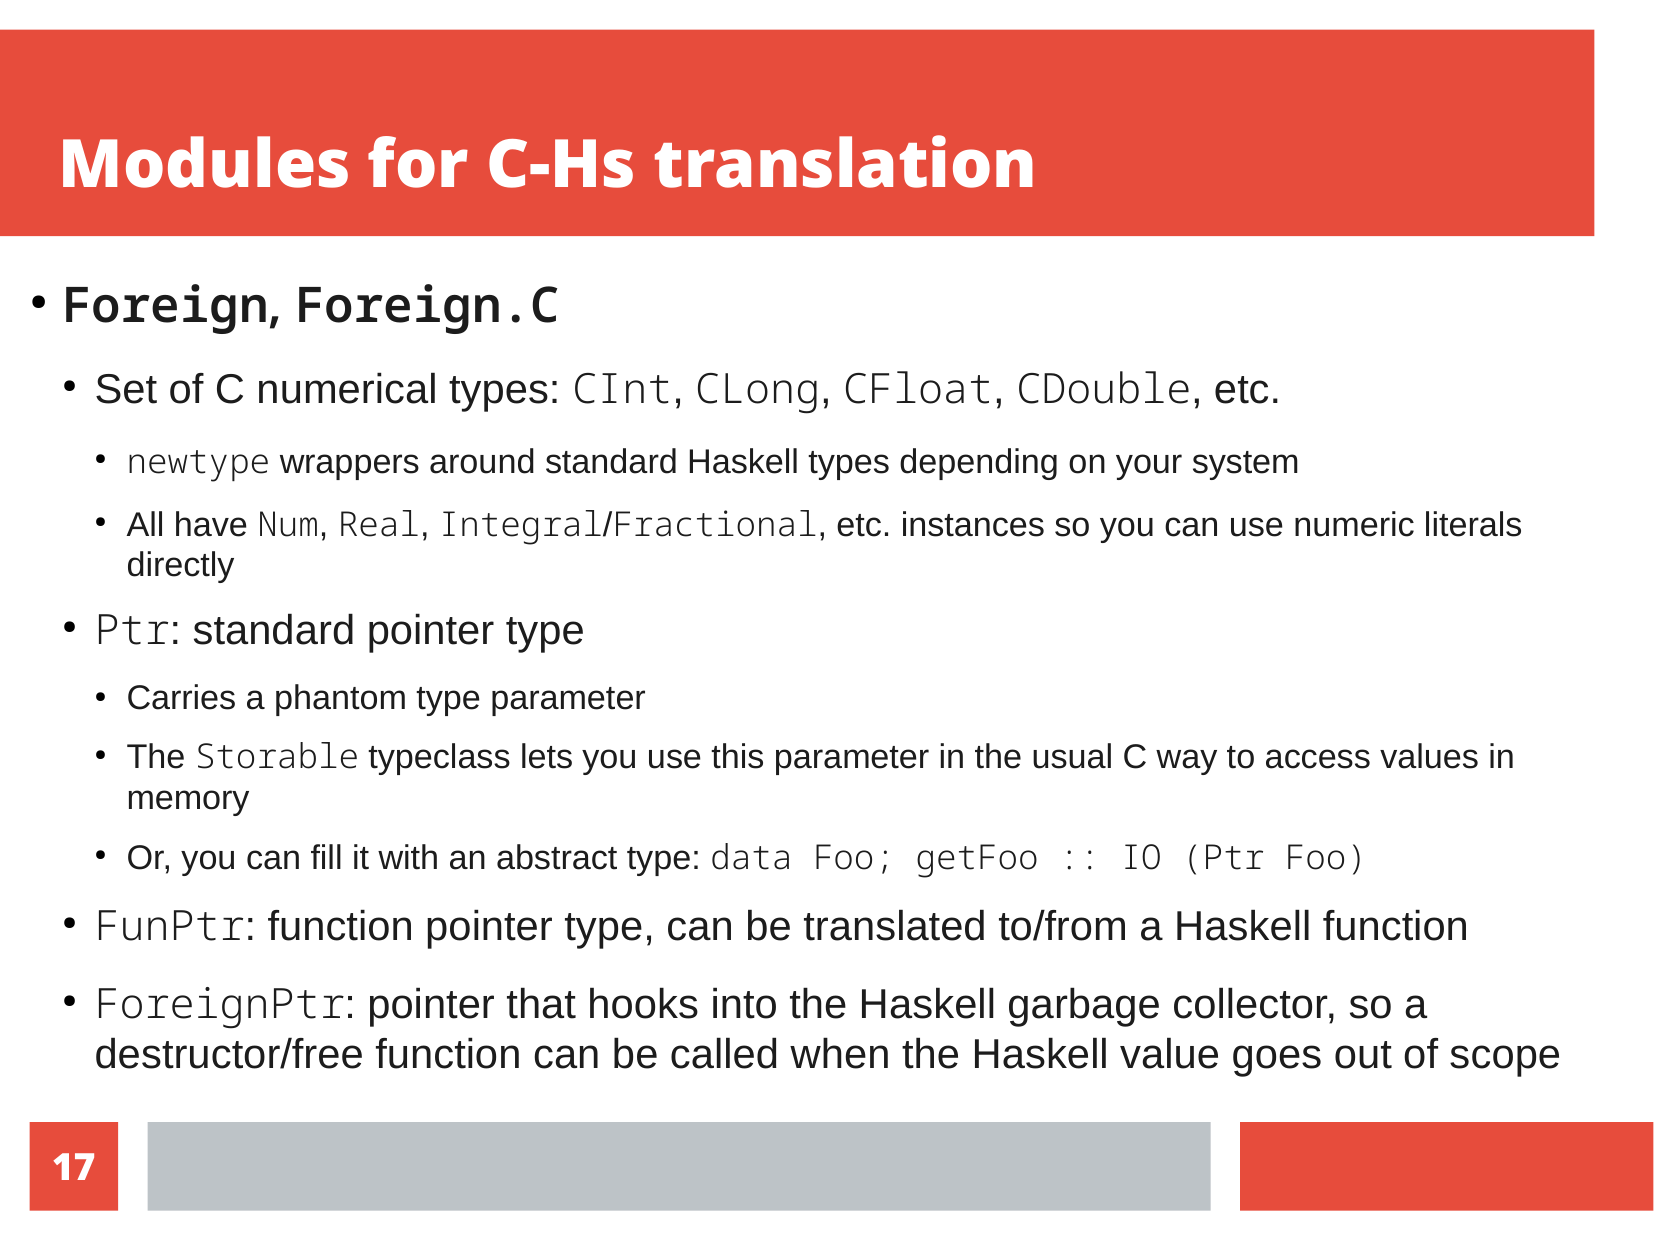

# Modules for C-Hs translation
Foreign, Foreign.C
Set of C numerical types: CInt, CLong, CFloat, CDouble, etc.
newtype wrappers around standard Haskell types depending on your system
All have Num, Real, Integral/Fractional, etc. instances so you can use numeric literals directly
Ptr: standard pointer type
Carries a phantom type parameter
The Storable typeclass lets you use this parameter in the usual C way to access values in memory
Or, you can fill it with an abstract type: data Foo; getFoo :: IO (Ptr Foo)
FunPtr: function pointer type, can be translated to/from a Haskell function
ForeignPtr: pointer that hooks into the Haskell garbage collector, so a destructor/free function can be called when the Haskell value goes out of scope
17